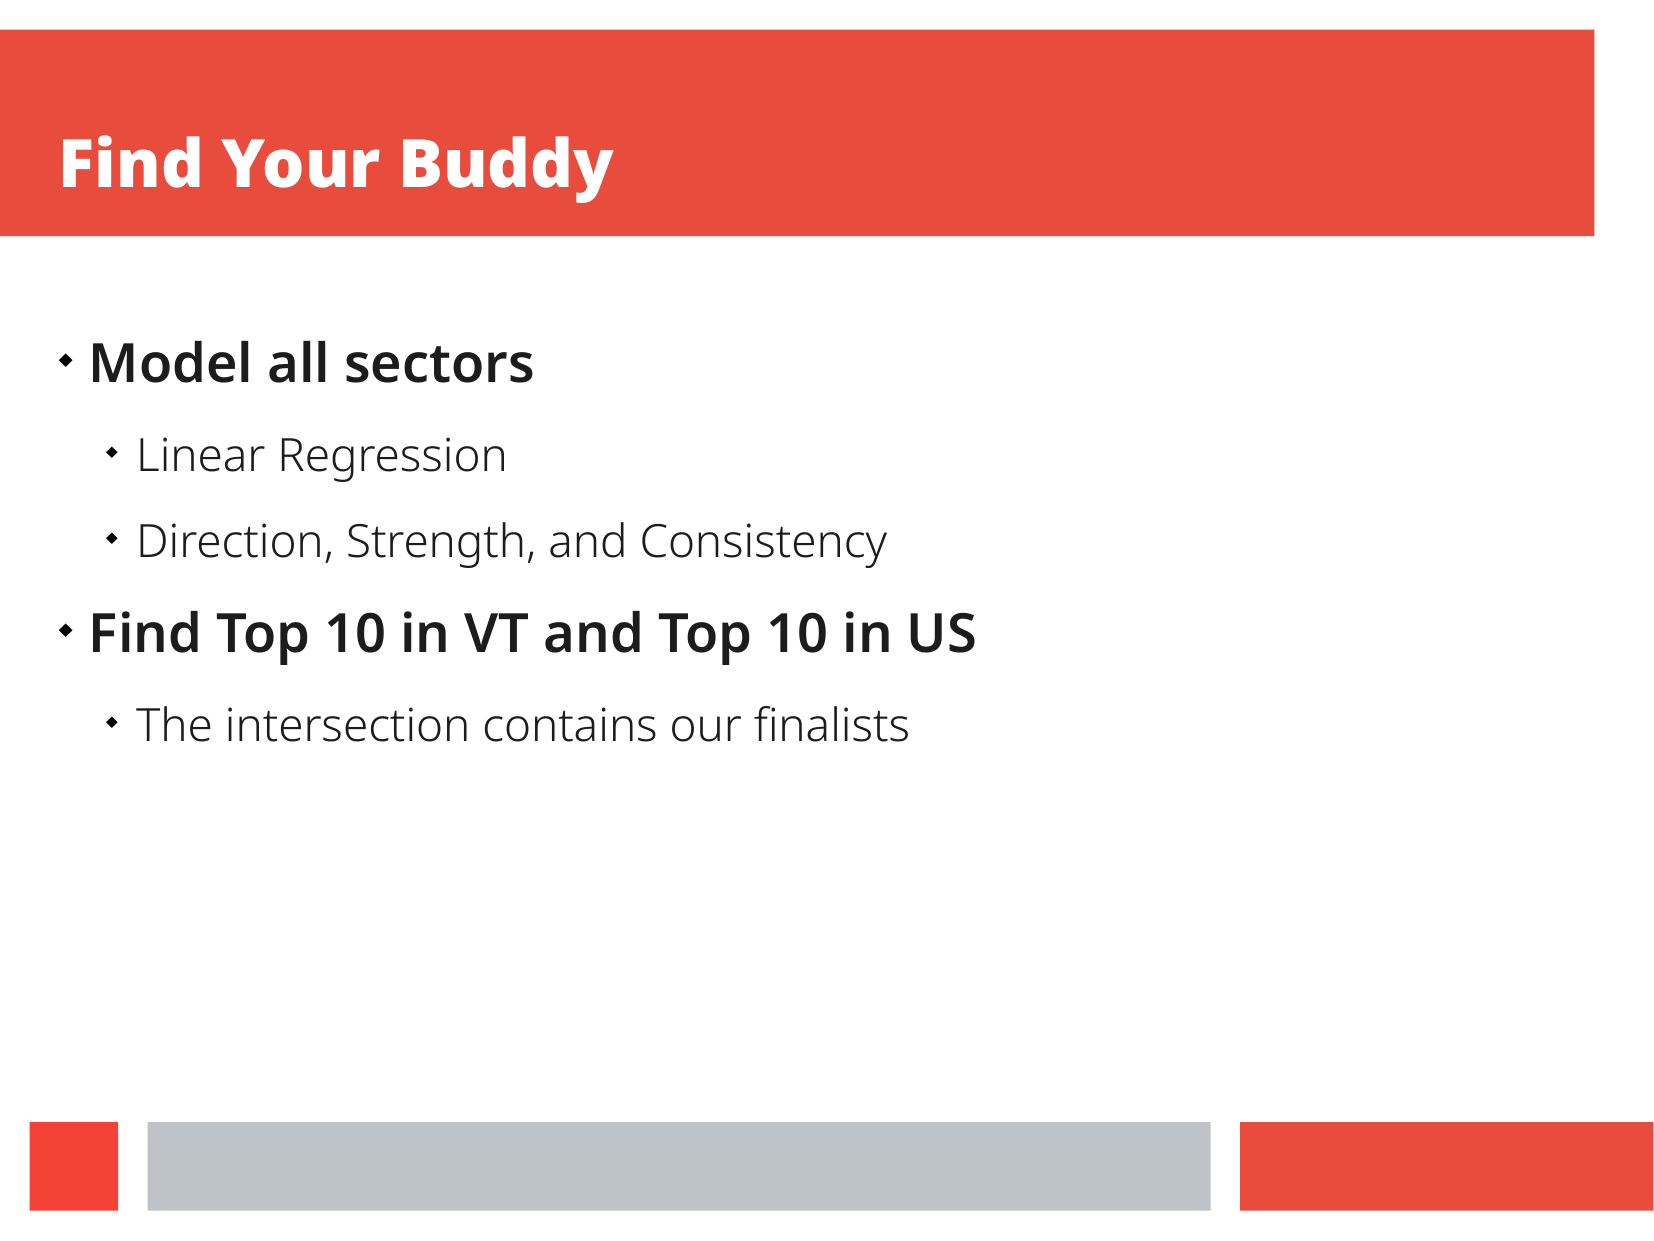

# Find Your Buddy
Model all sectors
Linear Regression
Direction, Strength, and Consistency
Find Top 10 in VT and Top 10 in US
The intersection contains our finalists